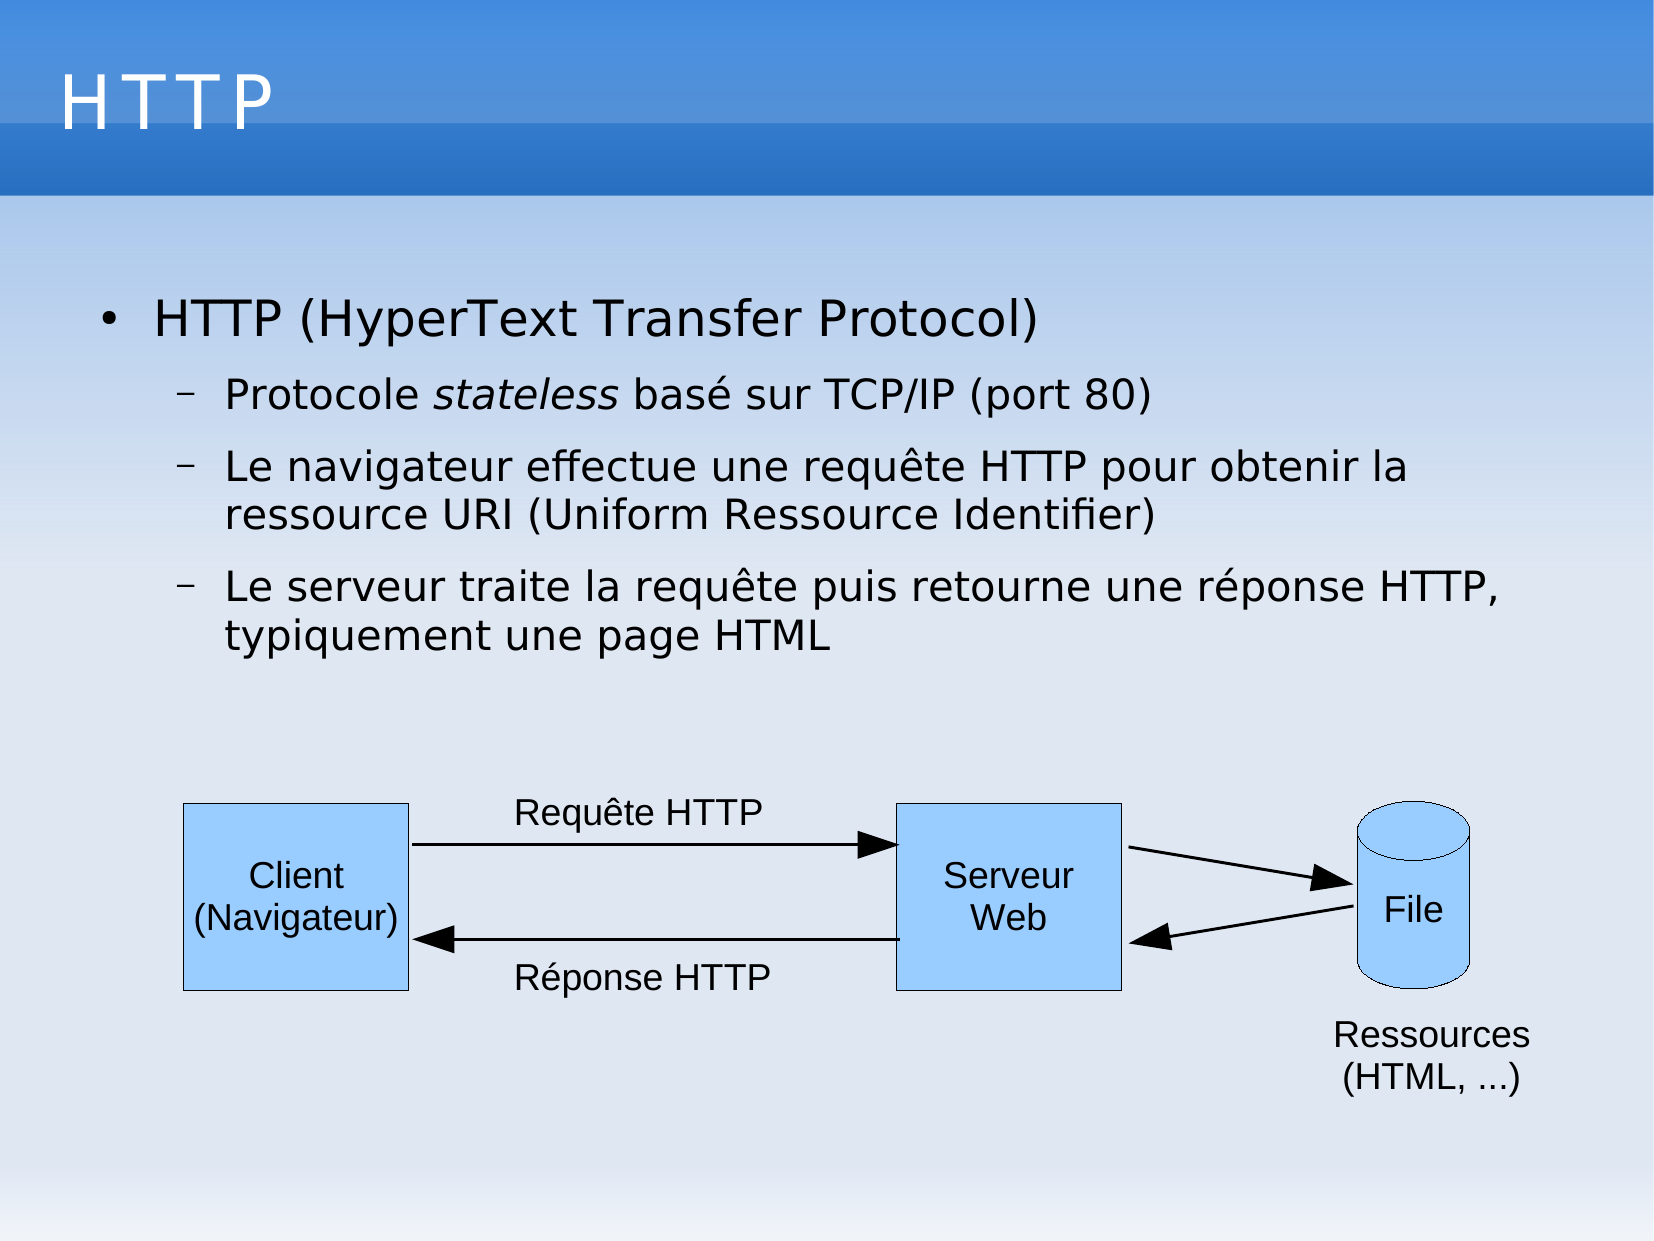

# HTTP
HTTP (HyperText Transfer Protocol)
Protocole stateless basé sur TCP/IP (port 80)
Le navigateur effectue une requête HTTP pour obtenir la ressource URI (Uniform Ressource Identifier)
Le serveur traite la requête puis retourne une réponse HTTP, typiquement une page HTML
Requête HTTP
File
Client
(Navigateur)
Serveur
Web
Réponse HTTP
Ressources
(HTML, ...)